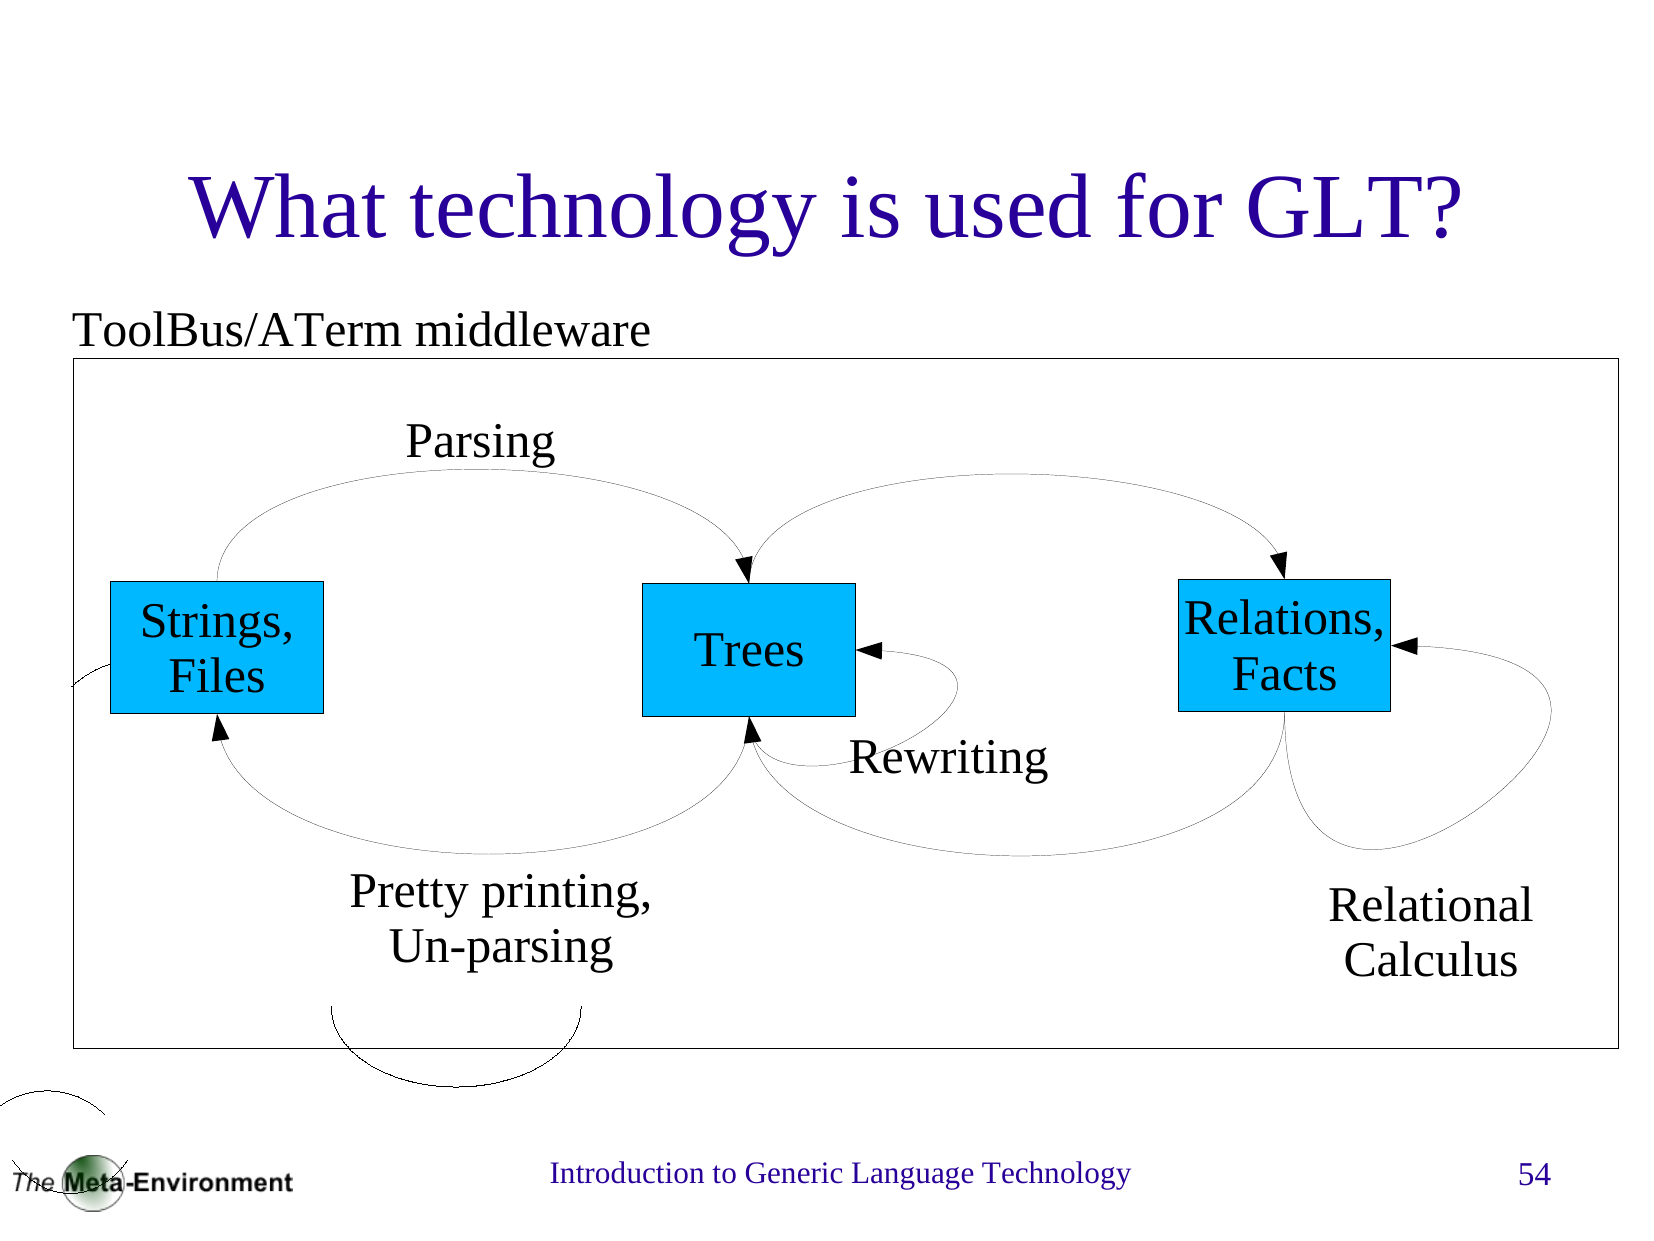

# What technology is used for GLT?
ToolBus/ATerm middleware
Parsing
Relations,
Facts
Strings,
Files
Trees
Rewriting
Pretty printing,
Un-parsing
Relational
Calculus